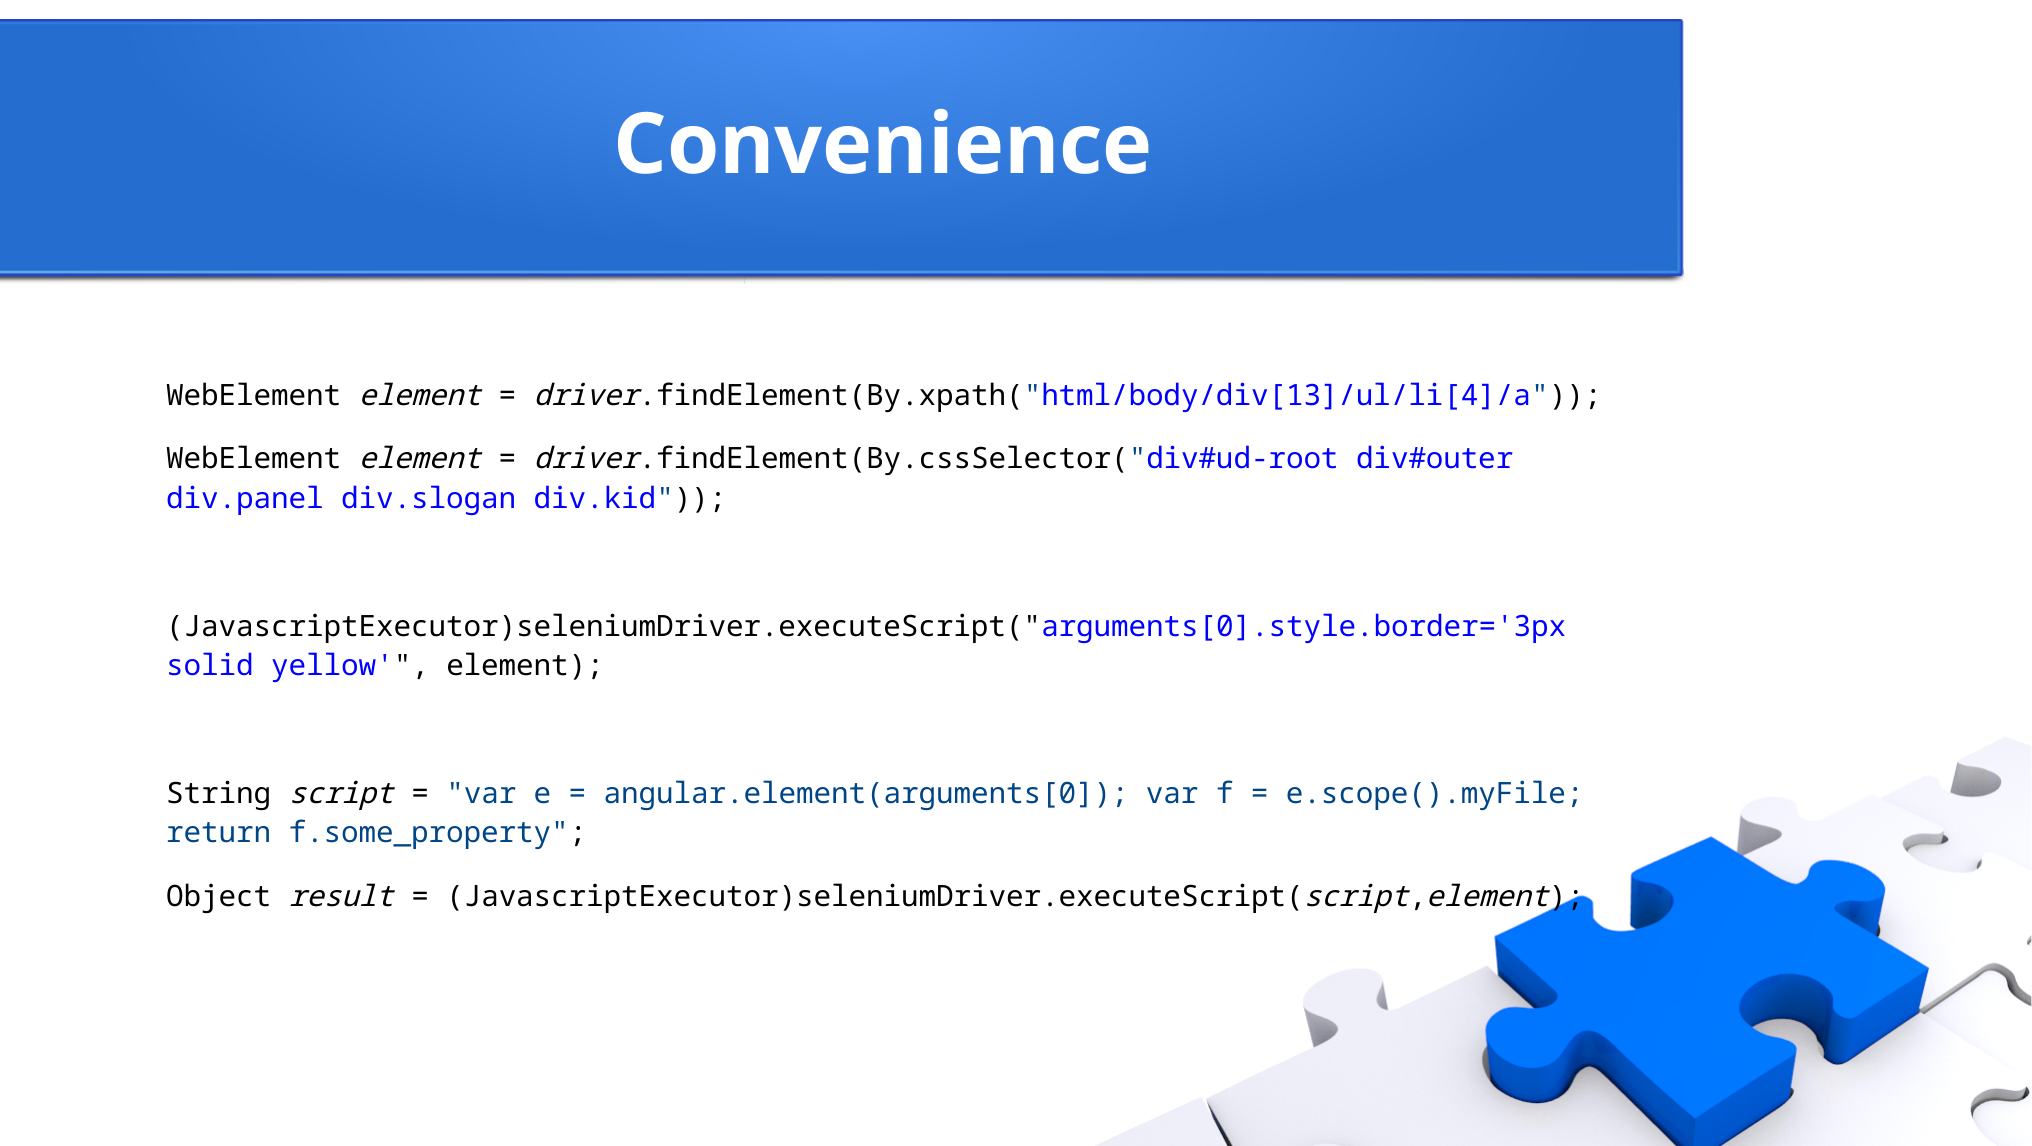

# Convenience
WebElement element = driver.findElement(By.xpath("html/body/div[13]/ul/li[4]/a"));
WebElement element = driver.findElement(By.cssSelector("div#ud-root div#outer div.panel div.slogan div.kid"));
(JavascriptExecutor)seleniumDriver.executeScript("arguments[0].style.border='3px solid yellow'", element);
String script = "var e = angular.element(arguments[0]); var f = e.scope().myFile; return f.some_property";
Object result = (JavascriptExecutor)seleniumDriver.executeScript(script,element);